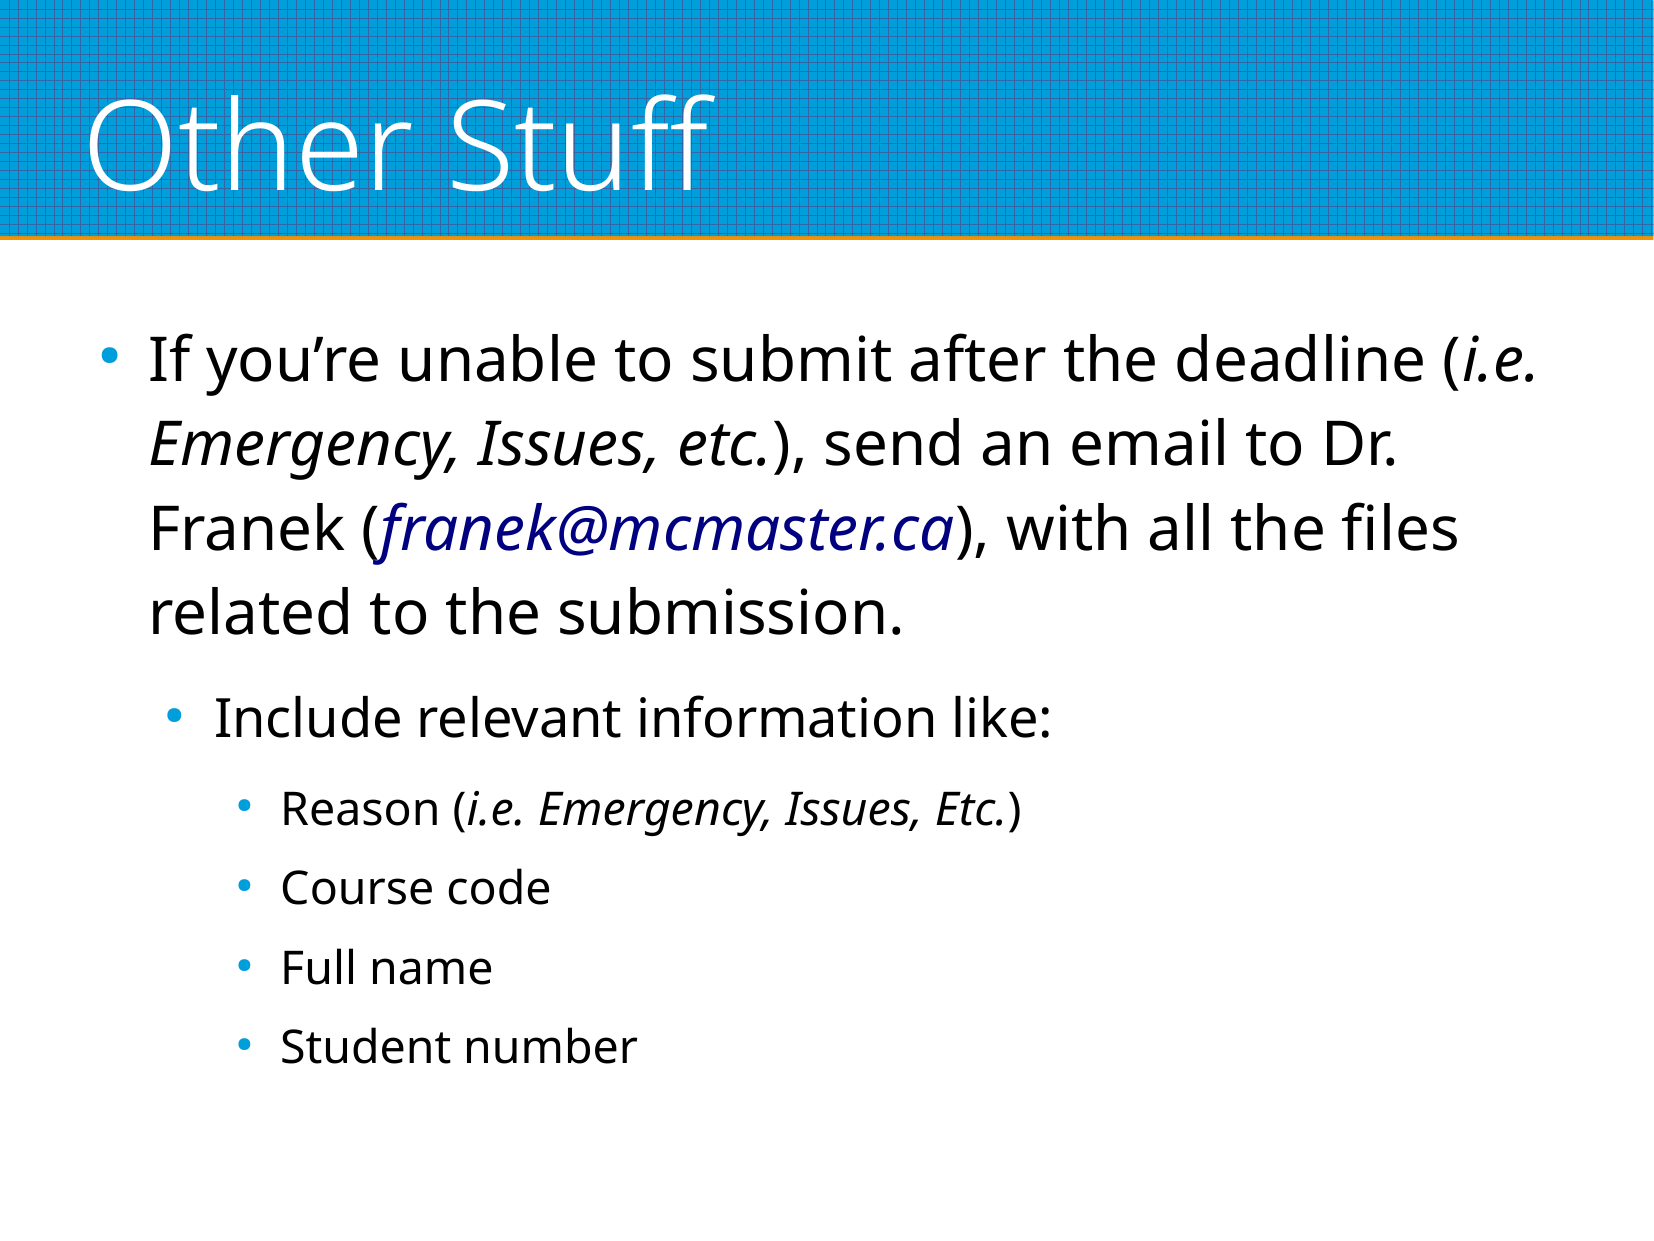

# Other Stuff
If you’re unable to submit after the deadline (i.e. Emergency, Issues, etc.), send an email to Dr. Franek (franek@mcmaster.ca), with all the files related to the submission.
Include relevant information like:
Reason (i.e. Emergency, Issues, Etc.)
Course code
Full name
Student number